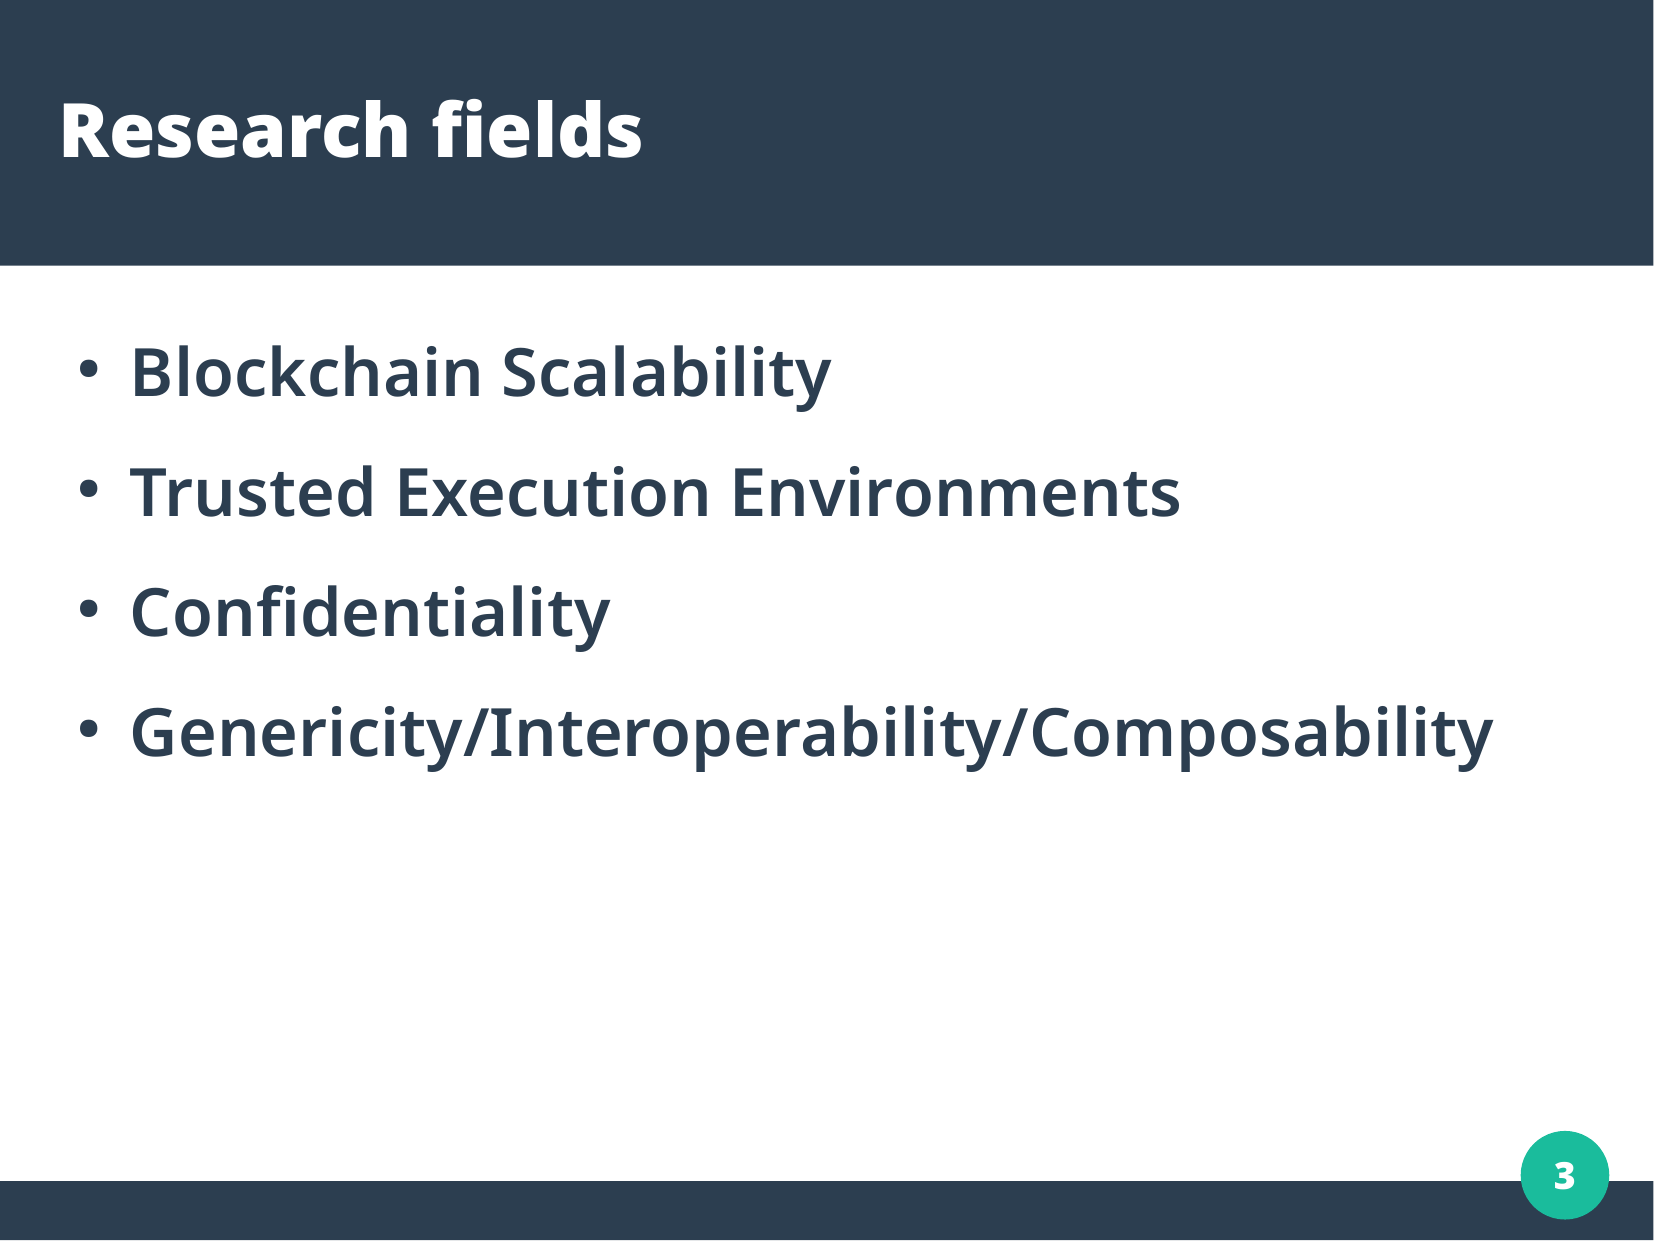

# Research fields
Blockchain Scalability
Trusted Execution Environments
Confidentiality
Genericity/Interoperability/Composability
3